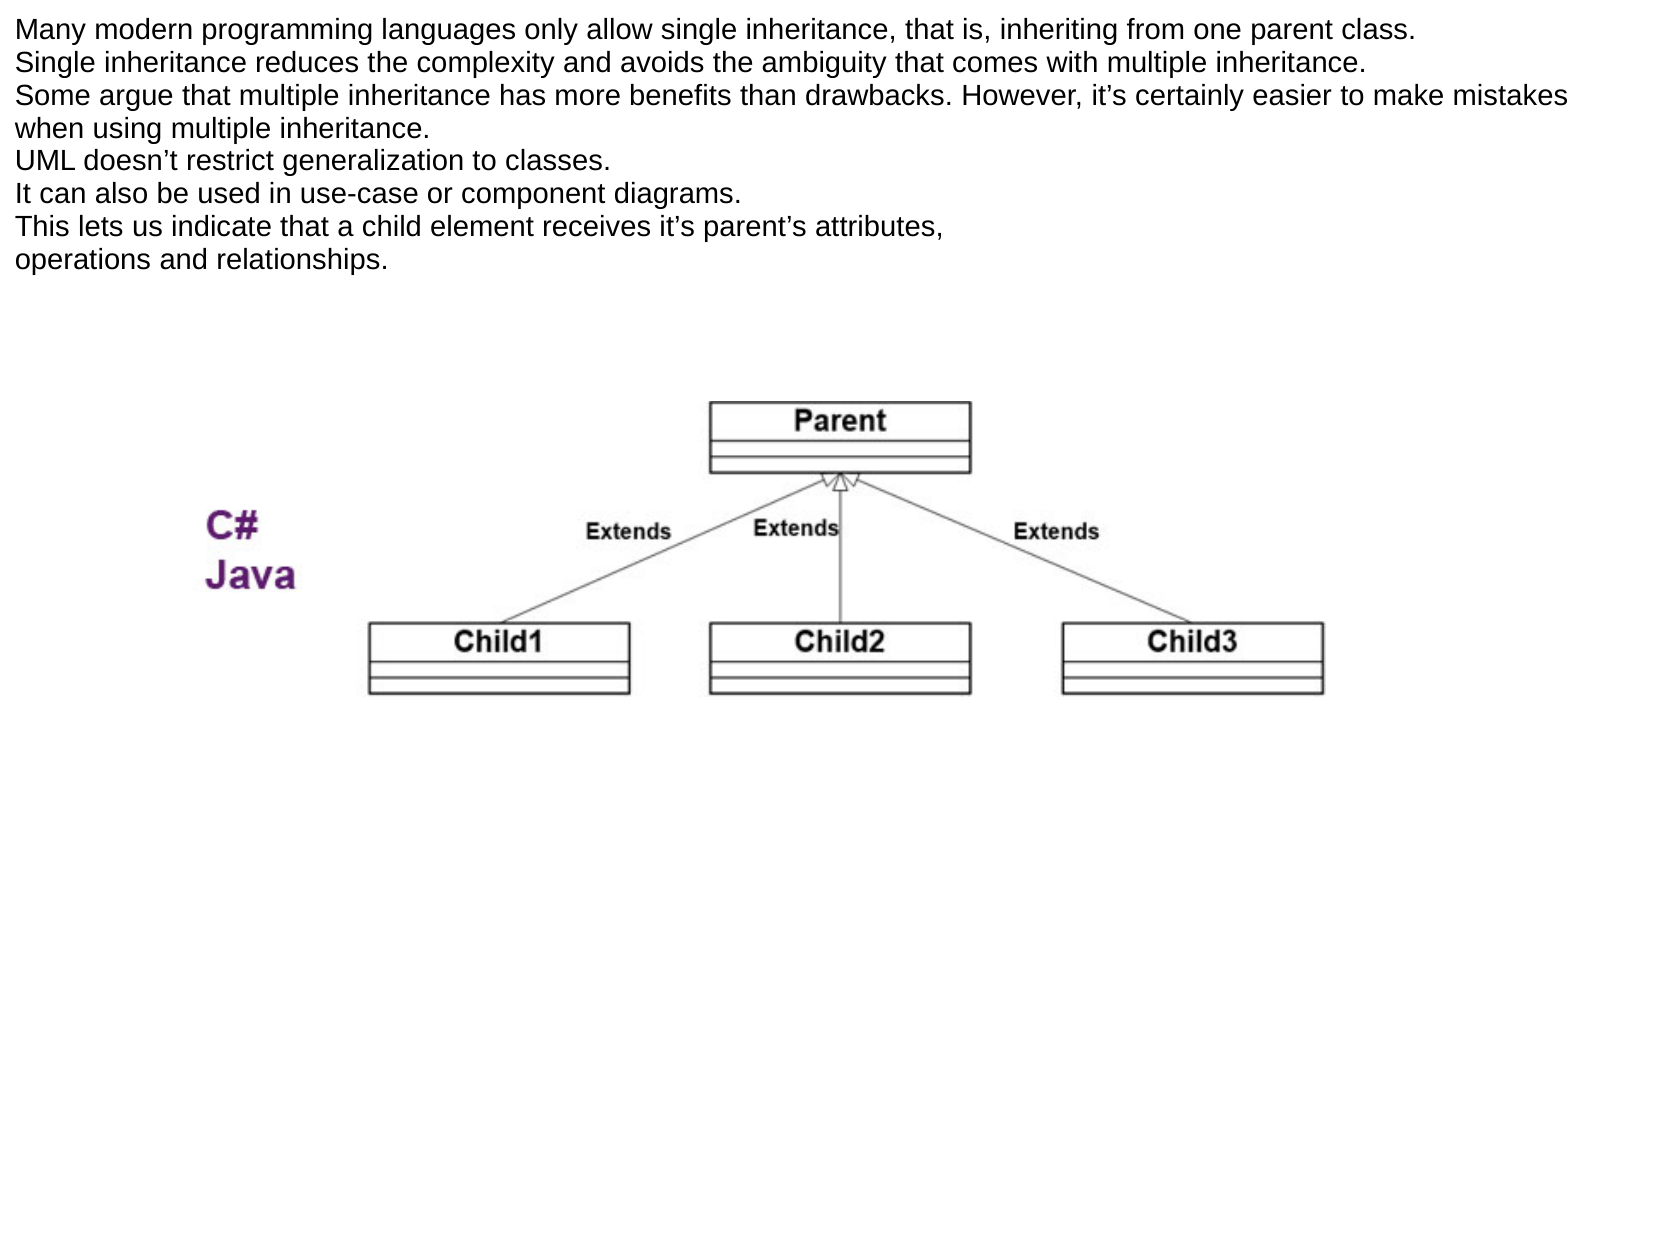

Many modern programming languages only allow single inheritance, that is, inheriting from one parent class.
Single inheritance reduces the complexity and avoids the ambiguity that comes with multiple inheritance.
Some argue that multiple inheritance has more benefits than drawbacks. However, it’s certainly easier to make mistakes when using multiple inheritance.
UML doesn’t restrict generalization to classes.
It can also be used in use-case or component diagrams.
This lets us indicate that a child element receives it’s parent’s attributes,
operations and relationships.